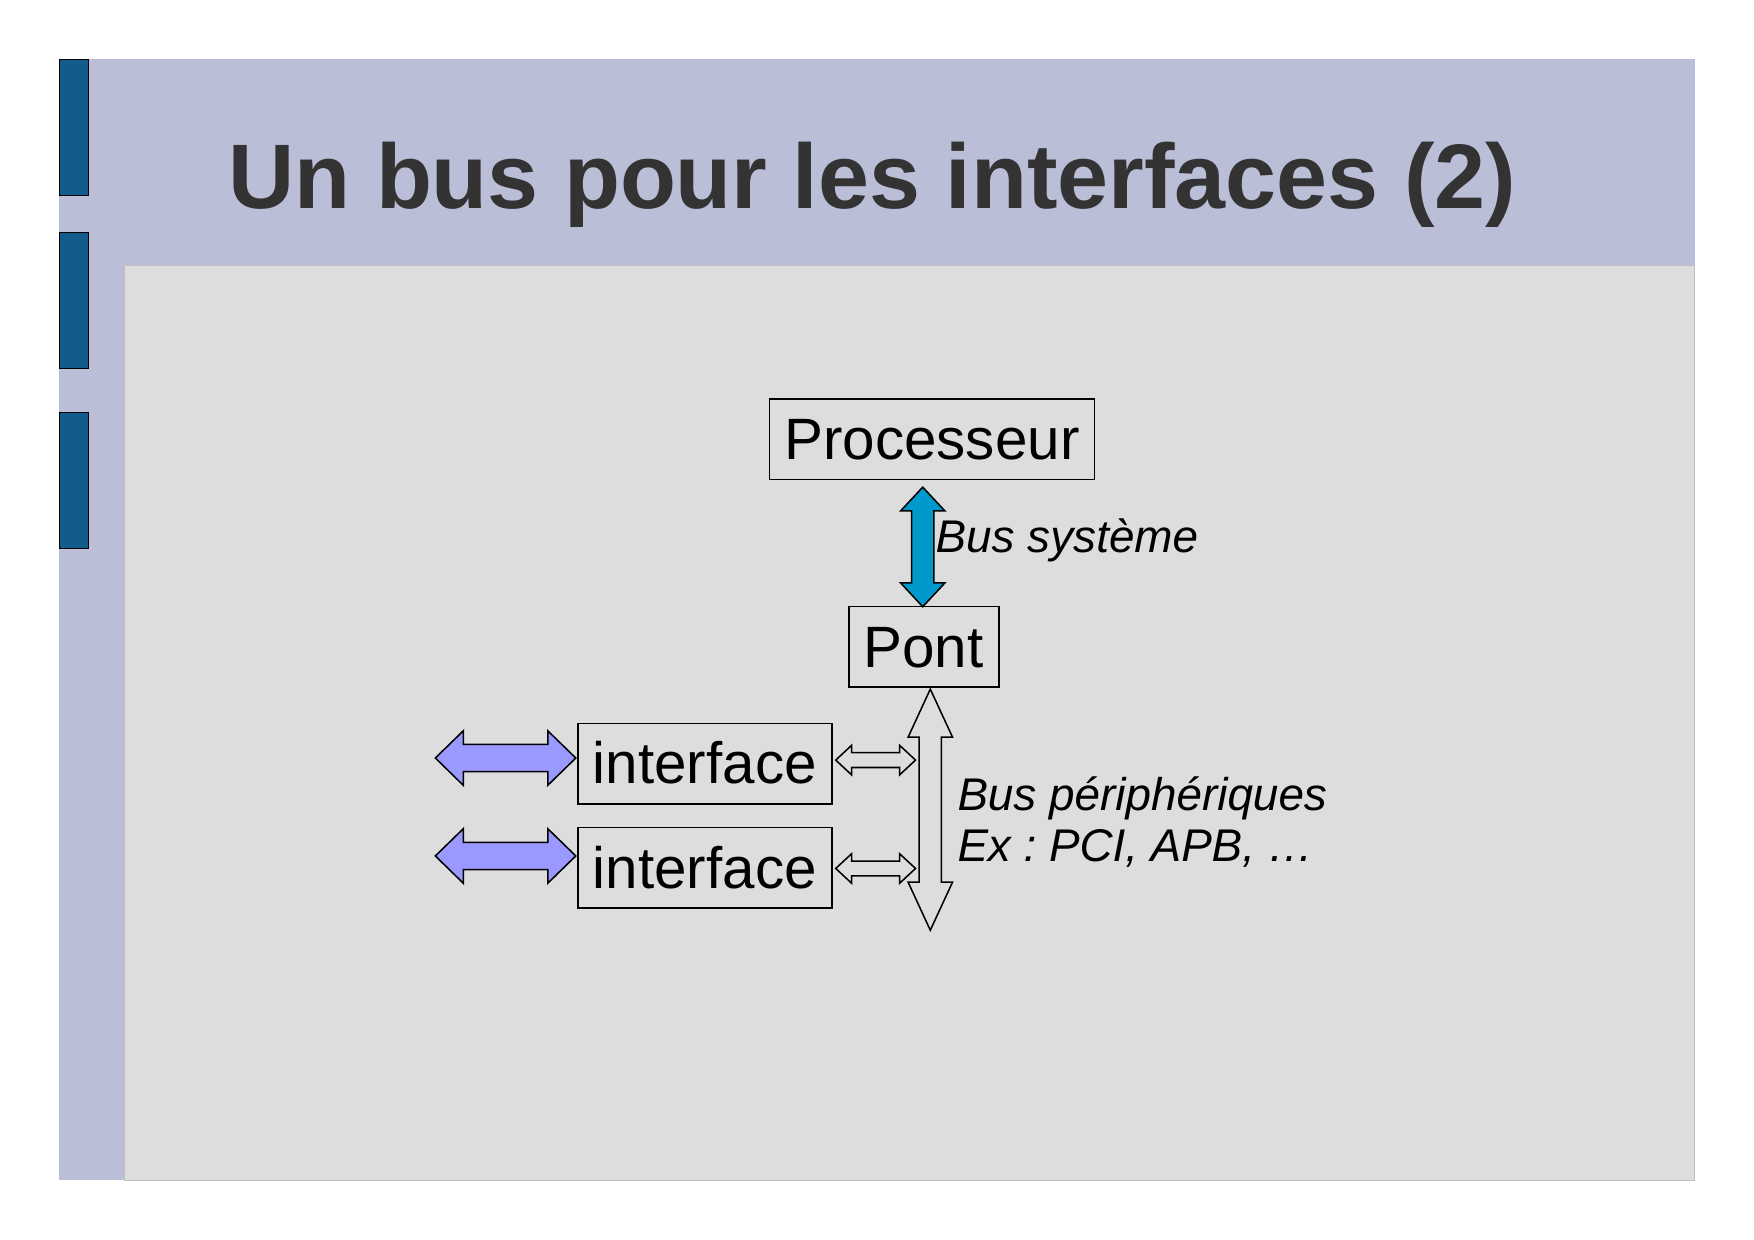

# Un bus pour les interfaces (2)
Processeur
Bus système
Pont
interface
Bus périphériques
Ex : PCI, APB, …
interface